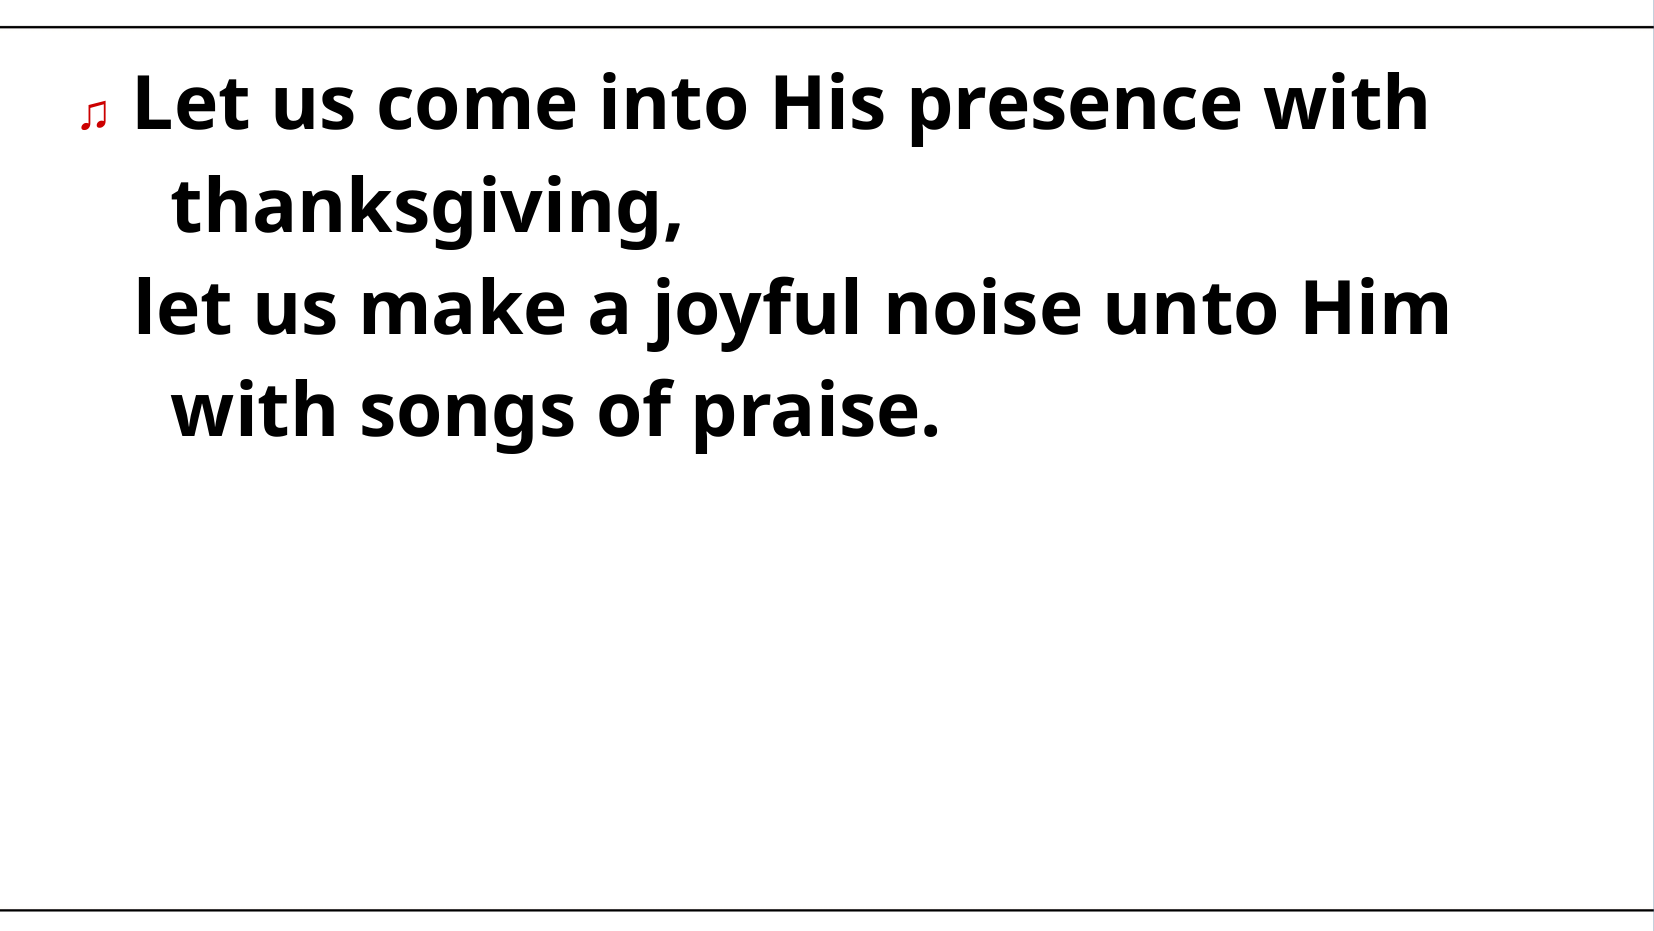

♫ Let us come into His presence with
 thanksgiving,
 let us make a joyful noise unto Him
 with songs of praise.